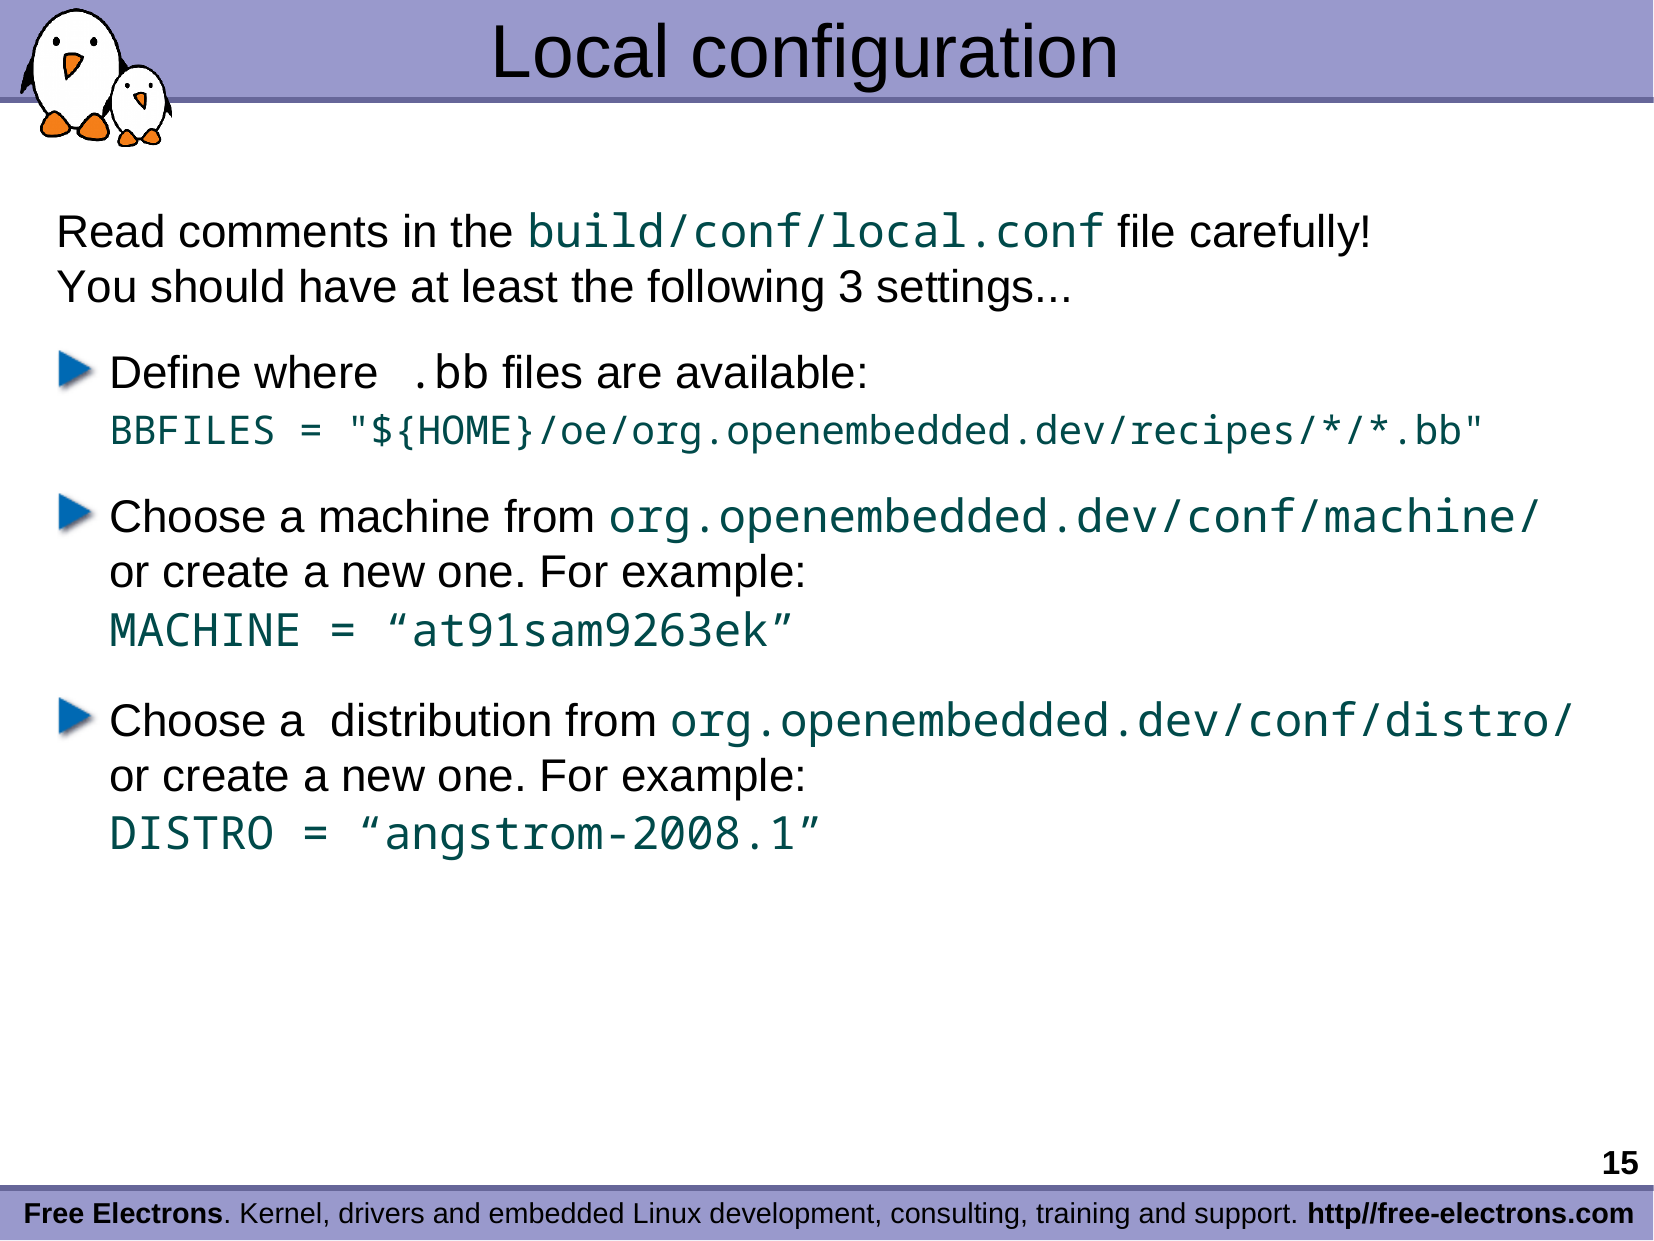

# Local configuration
Read comments in the build/conf/local.conf file carefully!
You should have at least the following 3 settings...
Define where .bb files are available:
BBFILES = "${HOME}/oe/org.openembedded.dev/recipes/*/*.bb"
Choose a machine from org.openembedded.dev/conf/machine/
or create a new one. For example:
MACHINE = “at91sam9263ek”
Choose a distribution from org.openembedded.dev/conf/distro/
or create a new one. For example:
DISTRO = “angstrom-2008.1”